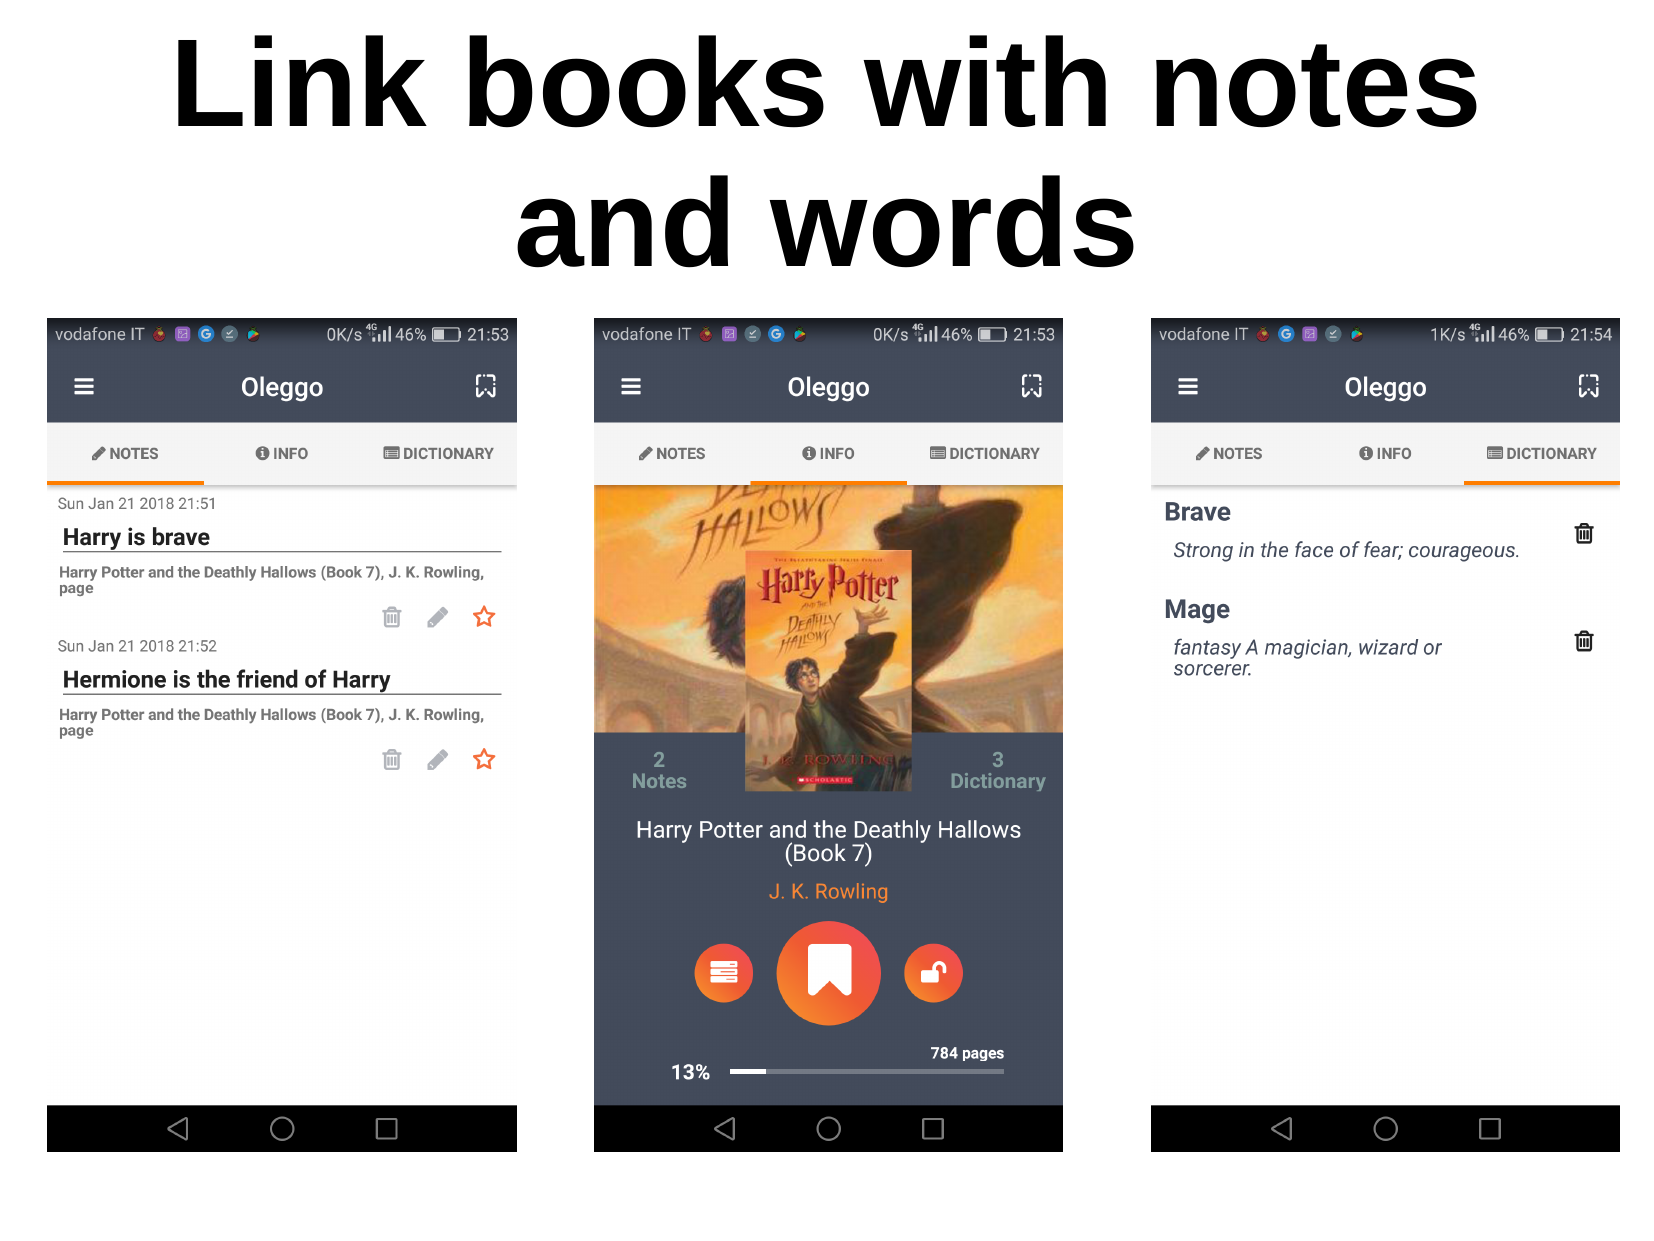

# Link books with notes and words